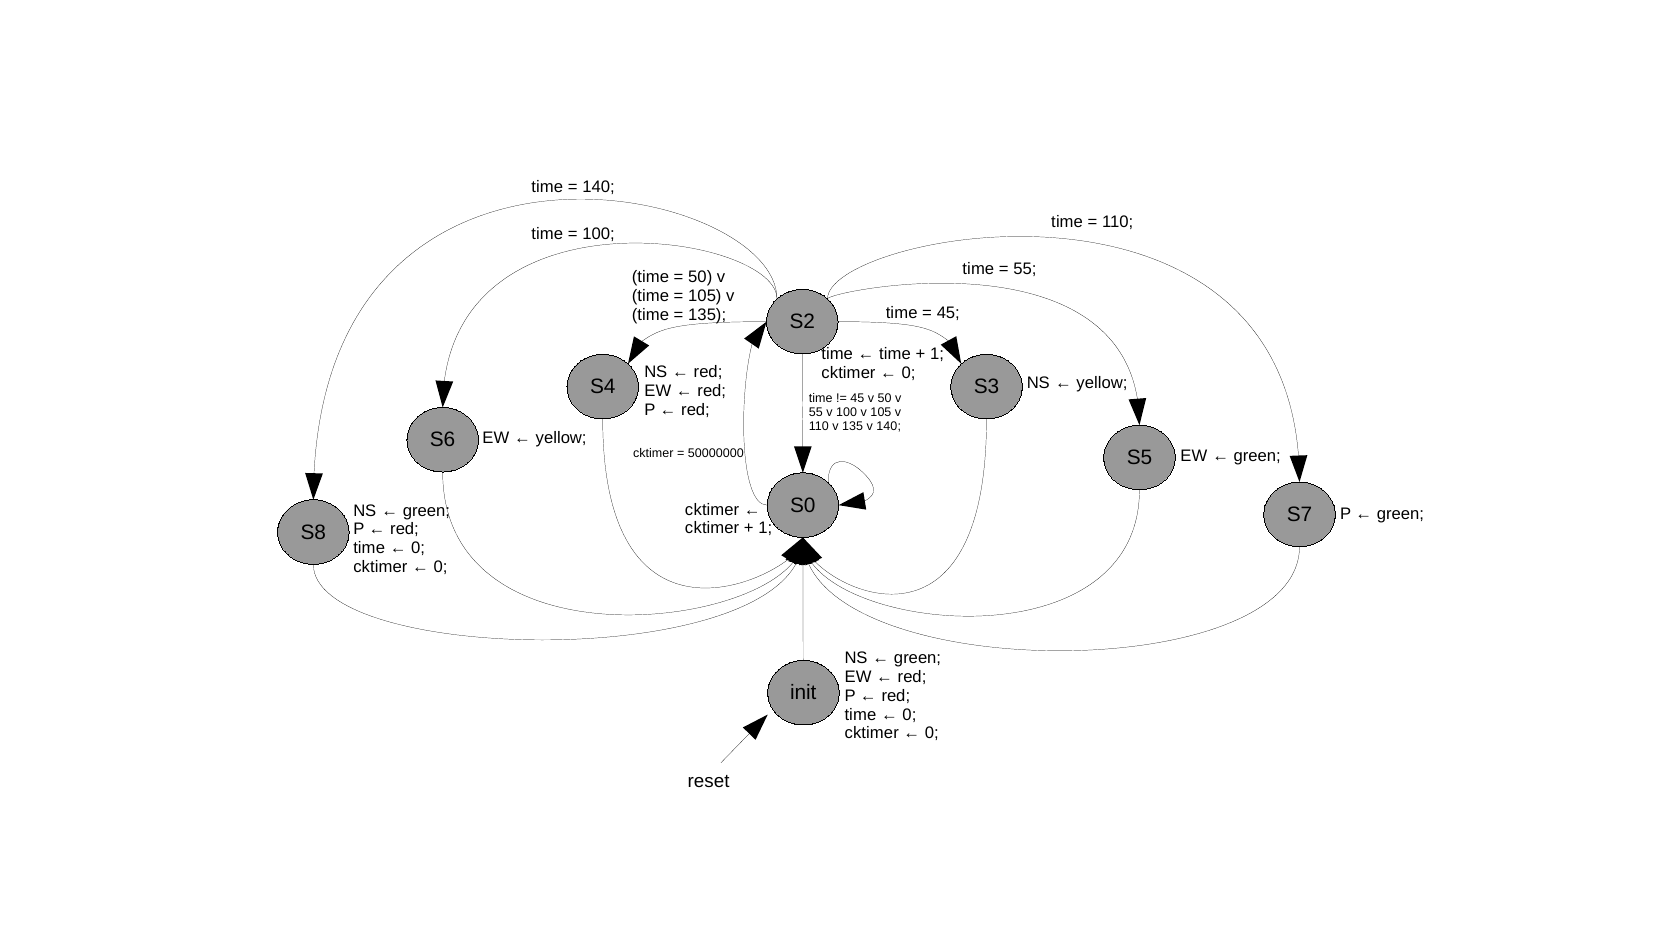

time = 140;
time = 110;
time = 100;
time = 55;
(time = 50) v
(time = 105) v
(time = 135);
S2
time = 45;
time ← time + 1;
cktimer ← 0;
S4
S3
NS ← red;
EW ← red;
P ← red;
NS ← yellow;
time != 45 v 50 v 55 v 100 v 105 v 110 v 135 v 140;
S6
 EW ← yellow;
cktimer = 50000000
S5
EW ← green;
S0
S7
S8
cktimer ← cktimer + 1;
NS ← green;
P ← red;
time ← 0;
cktimer ← 0;
P ← green;
NS ← green;
EW ← red;
P ← red;
time ← 0;
cktimer ← 0;
init
# reset